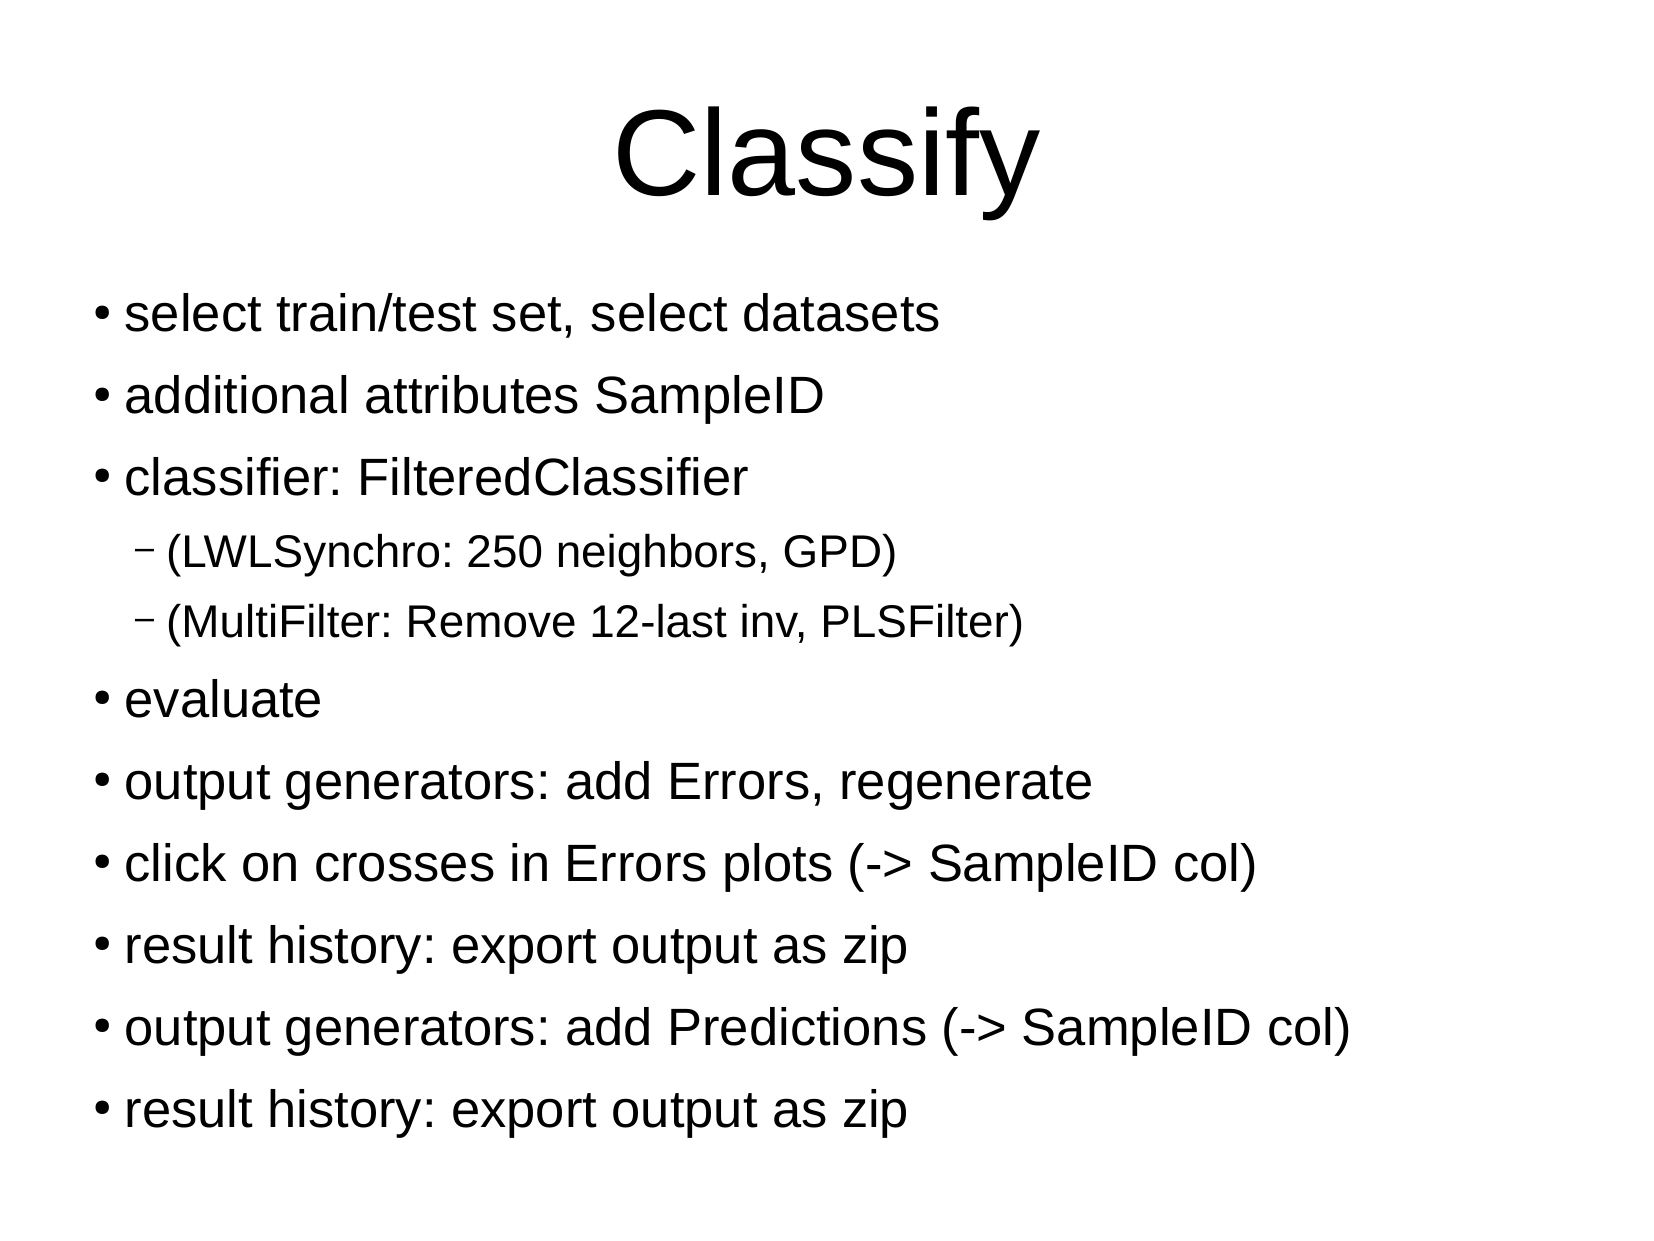

# Classify
select train/test set, select datasets
additional attributes SampleID
classifier: FilteredClassifier
(LWLSynchro: 250 neighbors, GPD)
(MultiFilter: Remove 12-last inv, PLSFilter)
evaluate
output generators: add Errors, regenerate
click on crosses in Errors plots (-> SampleID col)
result history: export output as zip
output generators: add Predictions (-> SampleID col)
result history: export output as zip